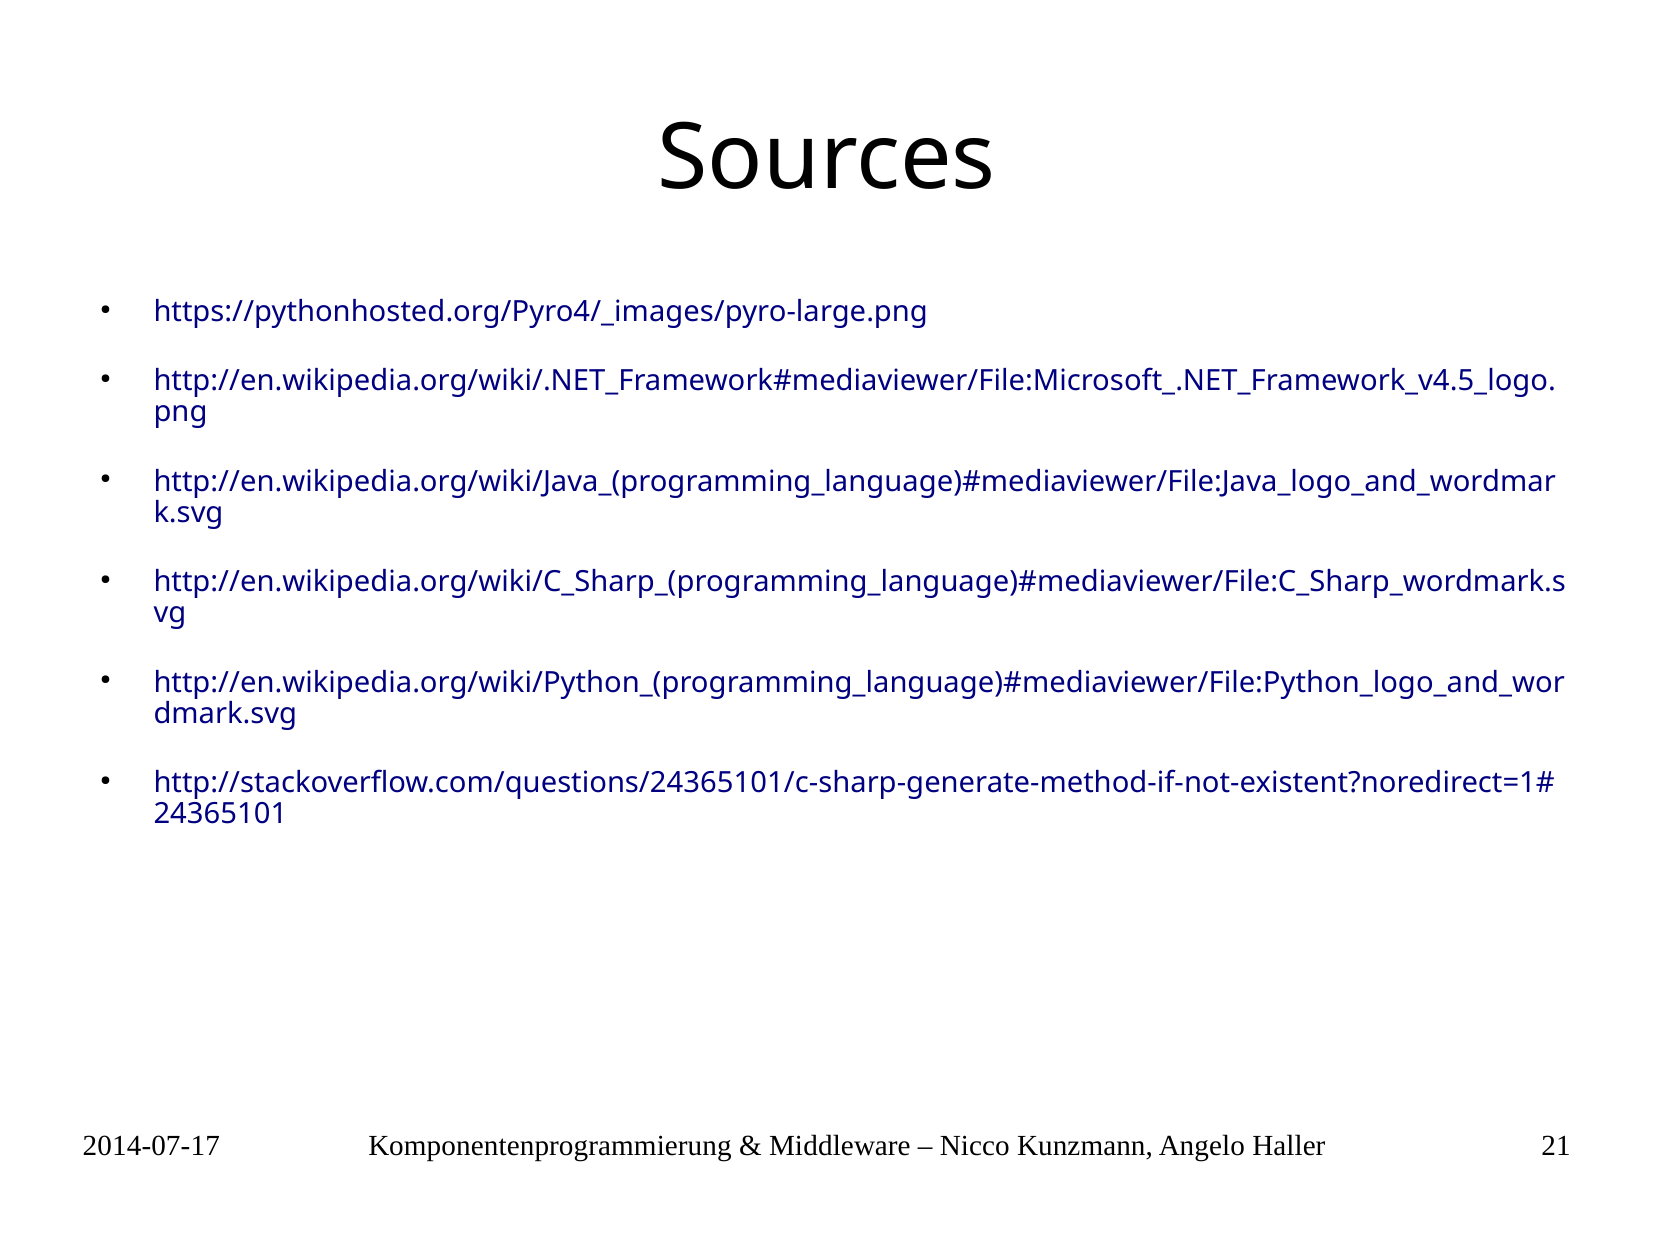

# Sources
https://pythonhosted.org/Pyro4/_images/pyro-large.png
http://en.wikipedia.org/wiki/.NET_Framework#mediaviewer/File:Microsoft_.NET_Framework_v4.5_logo.png
http://en.wikipedia.org/wiki/Java_(programming_language)#mediaviewer/File:Java_logo_and_wordmark.svg
http://en.wikipedia.org/wiki/C_Sharp_(programming_language)#mediaviewer/File:C_Sharp_wordmark.svg
http://en.wikipedia.org/wiki/Python_(programming_language)#mediaviewer/File:Python_logo_and_wordmark.svg
http://stackoverflow.com/questions/24365101/c-sharp-generate-method-if-not-existent?noredirect=1#24365101
2014-07-17
Komponentenprogrammierung & Middleware – Nicco Kunzmann, Angelo Haller
21